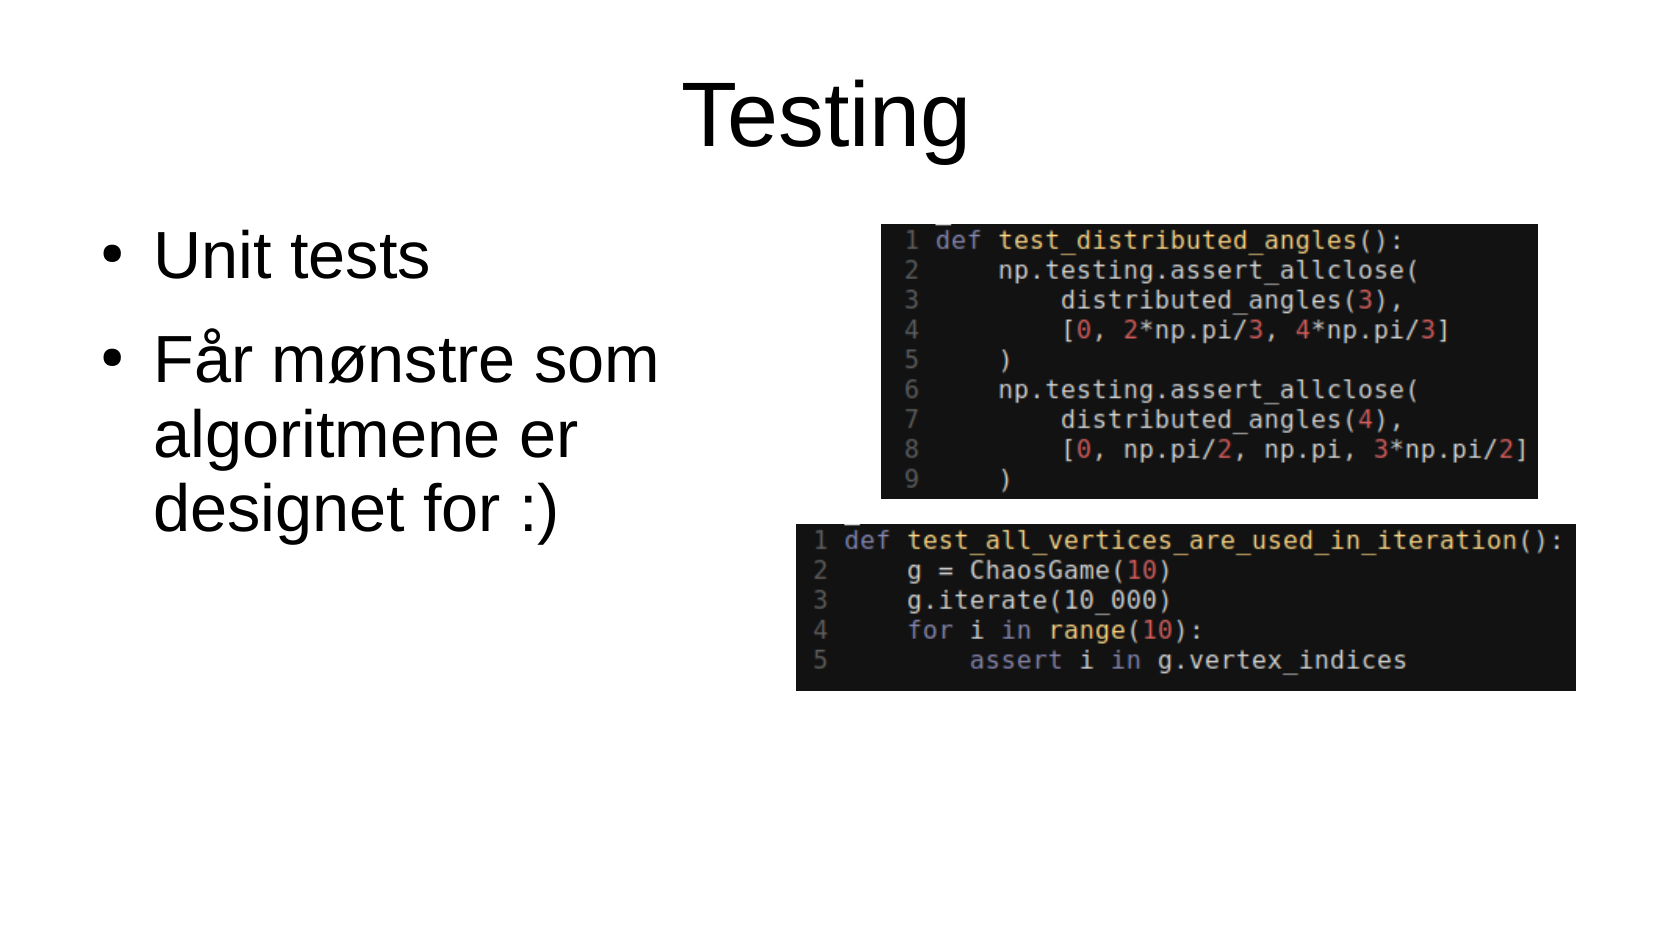

# Testing
Unit tests
Får mønstre som algoritmene er designet for :)